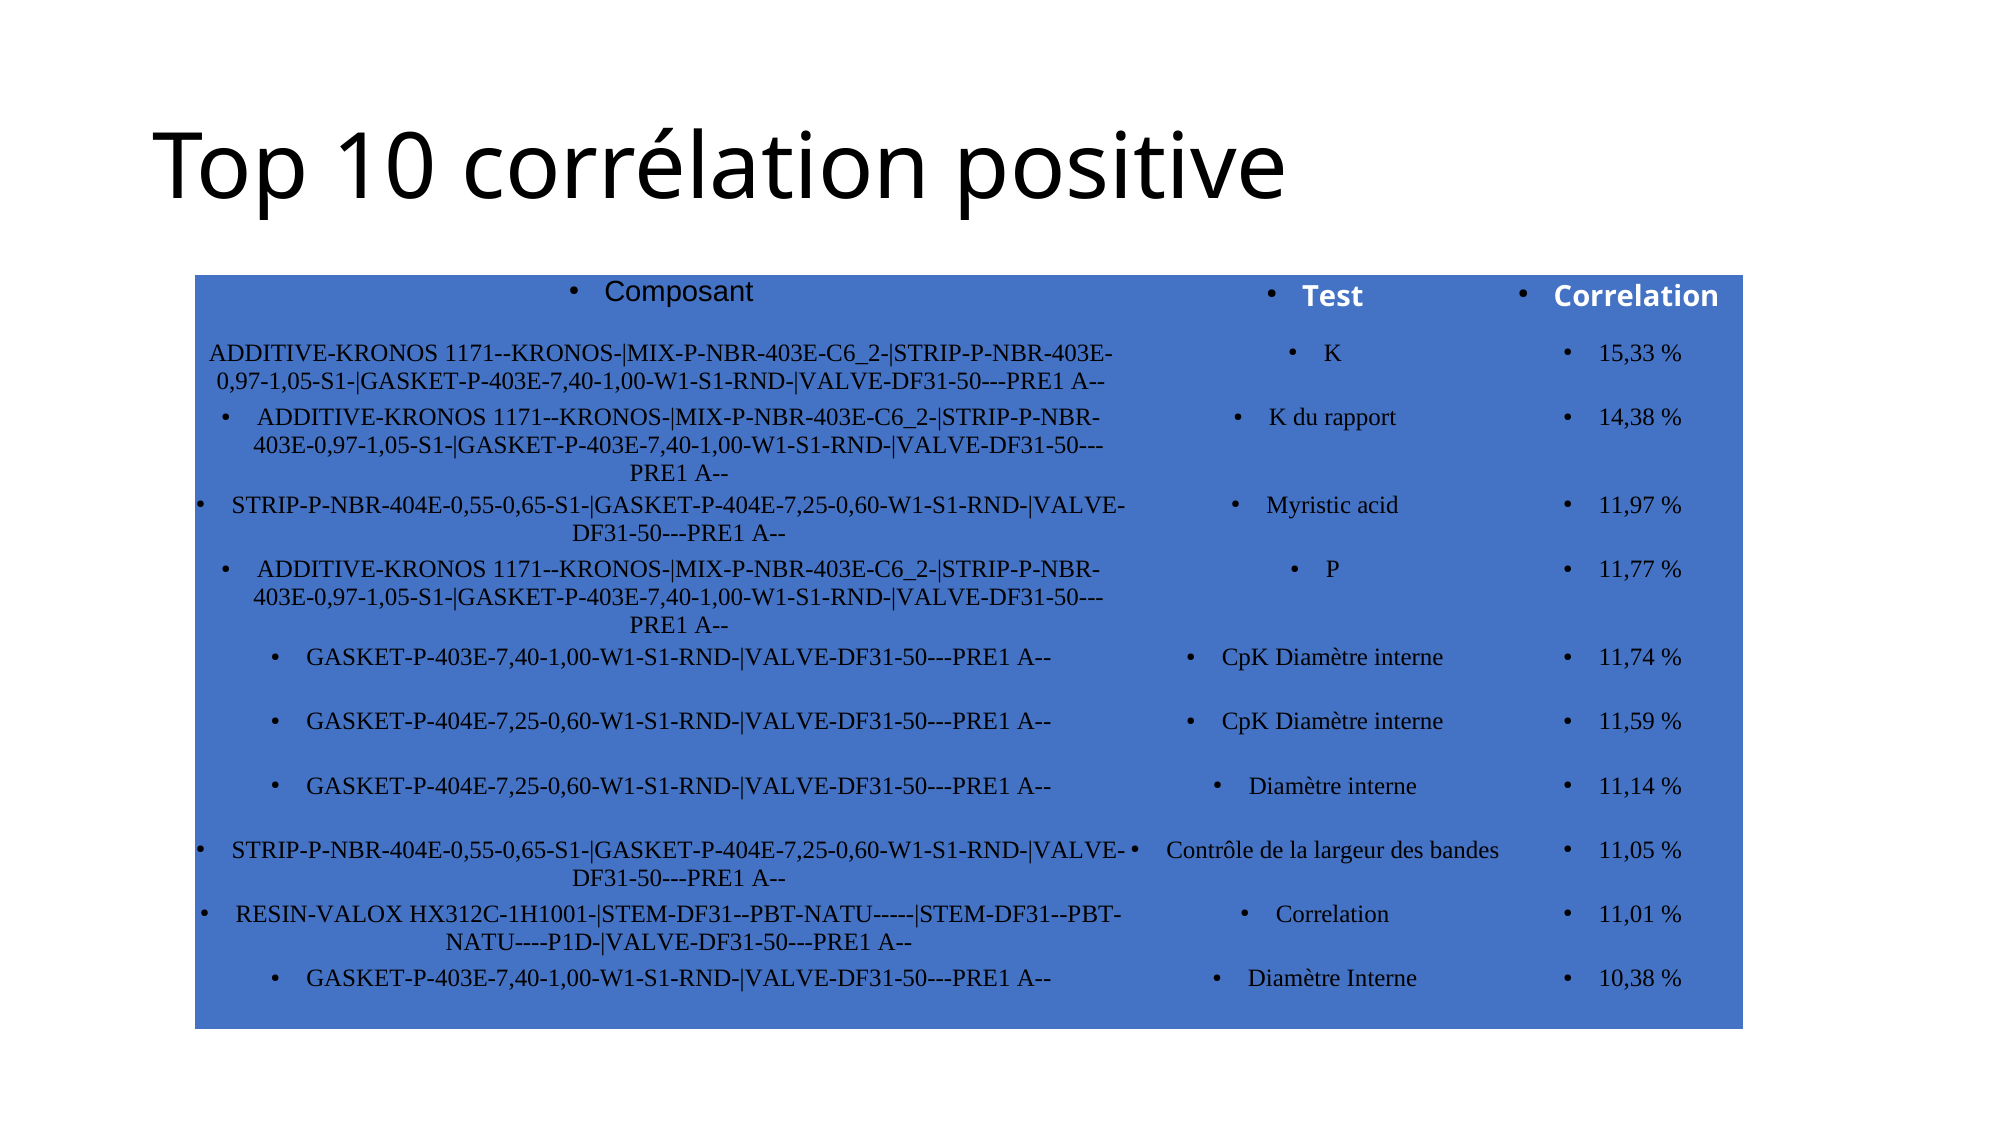

# Top 10 corrélation positive
| Composant | Test | Correlation |
| --- | --- | --- |
| ADDITIVE-KRONOS 1171--KRONOS-|MIX-P-NBR-403E-C6\_2-|STRIP-P-NBR-403E-0,97-1,05-S1-|GASKET-P-403E-7,40-1,00-W1-S1-RND-|VALVE-DF31-50---PRE1 A-- | K | 15,33 % |
| ADDITIVE-KRONOS 1171--KRONOS-|MIX-P-NBR-403E-C6\_2-|STRIP-P-NBR-403E-0,97-1,05-S1-|GASKET-P-403E-7,40-1,00-W1-S1-RND-|VALVE-DF31-50---PRE1 A-- | K du rapport | 14,38 % |
| STRIP-P-NBR-404E-0,55-0,65-S1-|GASKET-P-404E-7,25-0,60-W1-S1-RND-|VALVE-DF31-50---PRE1 A-- | Myristic acid | 11,97 % |
| ADDITIVE-KRONOS 1171--KRONOS-|MIX-P-NBR-403E-C6\_2-|STRIP-P-NBR-403E-0,97-1,05-S1-|GASKET-P-403E-7,40-1,00-W1-S1-RND-|VALVE-DF31-50---PRE1 A-- | P | 11,77 % |
| GASKET-P-403E-7,40-1,00-W1-S1-RND-|VALVE-DF31-50---PRE1 A-- | CpK Diamètre interne | 11,74 % |
| GASKET-P-404E-7,25-0,60-W1-S1-RND-|VALVE-DF31-50---PRE1 A-- | CpK Diamètre interne | 11,59 % |
| GASKET-P-404E-7,25-0,60-W1-S1-RND-|VALVE-DF31-50---PRE1 A-- | Diamètre interne | 11,14 % |
| STRIP-P-NBR-404E-0,55-0,65-S1-|GASKET-P-404E-7,25-0,60-W1-S1-RND-|VALVE-DF31-50---PRE1 A-- | Contrôle de la largeur des bandes | 11,05 % |
| RESIN-VALOX HX312C-1H1001-|STEM-DF31--PBT-NATU-----|STEM-DF31--PBT-NATU----P1D-|VALVE-DF31-50---PRE1 A-- | Correlation | 11,01 % |
| GASKET-P-403E-7,40-1,00-W1-S1-RND-|VALVE-DF31-50---PRE1 A-- | Diamètre Interne | 10,38 % |